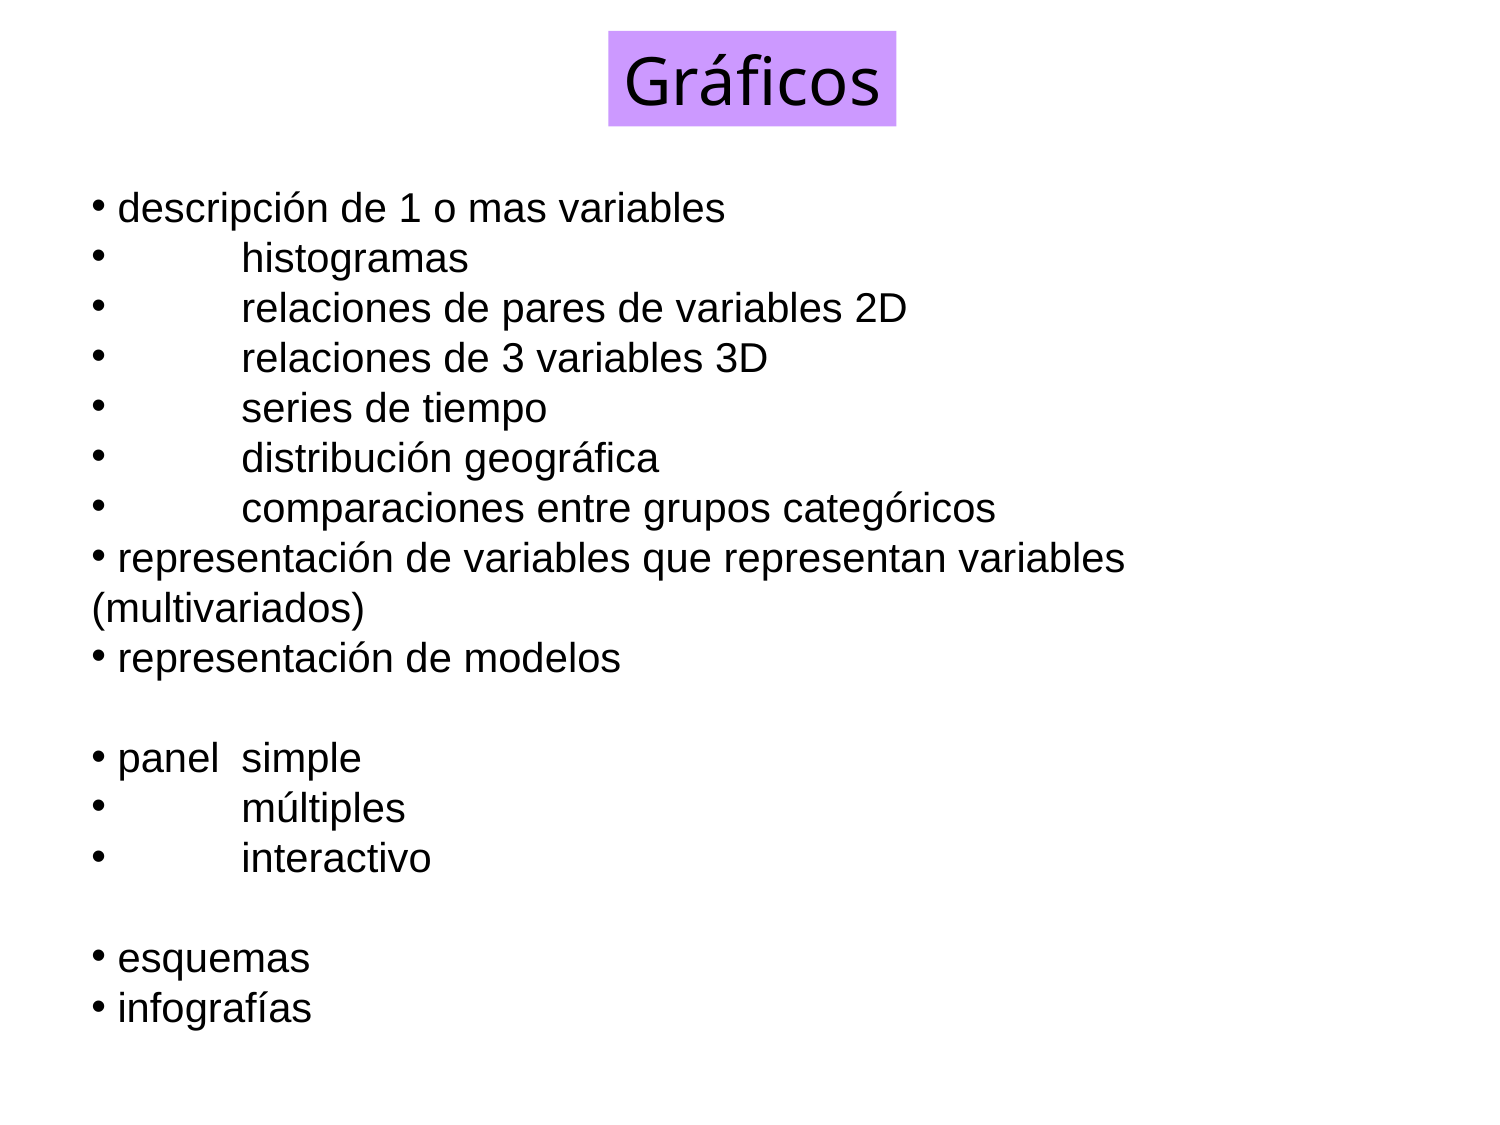

Gráficos
 descripción de 1 o mas variables
	histogramas
	relaciones de pares de variables 2D
	relaciones de 3 variables 3D
	series de tiempo
 	distribución geográfica
	comparaciones entre grupos categóricos
 representación de variables que representan variables (multivariados)
 representación de modelos
 panel 	simple
 	múltiples
 	interactivo
 esquemas
 infografías